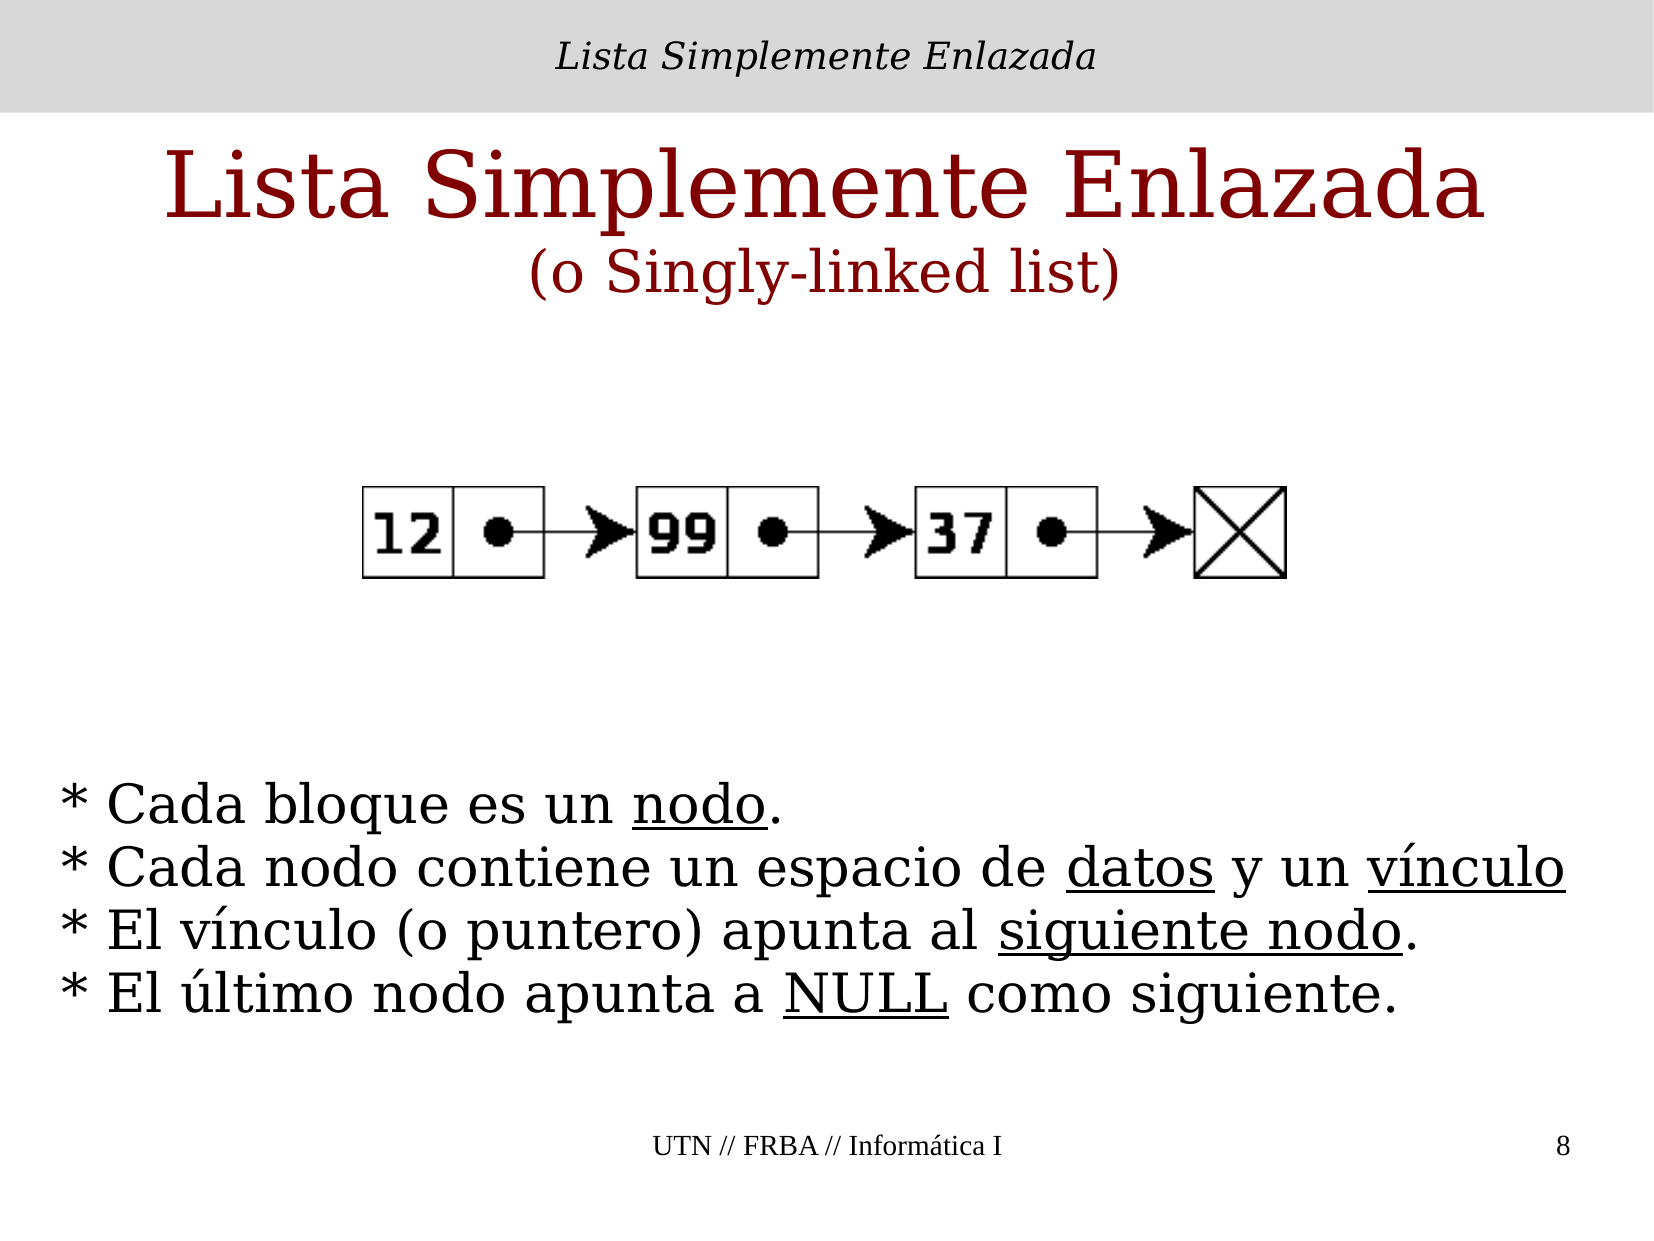

Lista Simplemente Enlazada
# Lista Simplemente Enlazada (o Singly-linked list)
* Cada bloque es un nodo.
* Cada nodo contiene un espacio de datos y un vínculo
* El vínculo (o puntero) apunta al siguiente nodo.
* El último nodo apunta a NULL como siguiente.
UTN // FRBA // Informática I
8